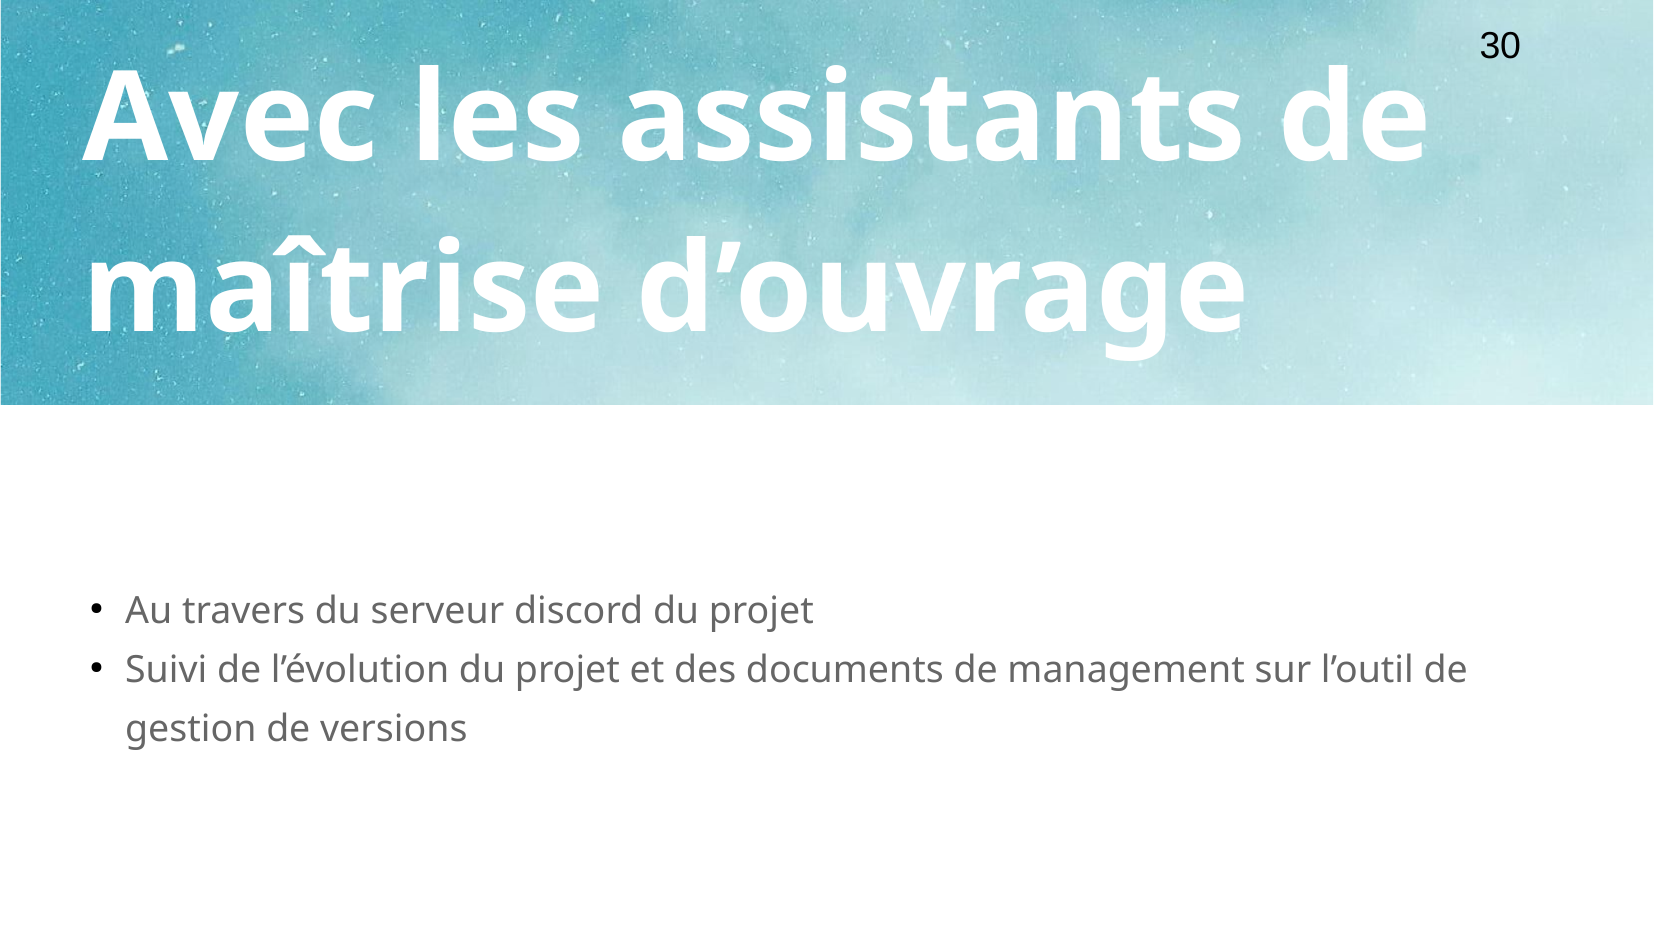

# Avec les assistants de maîtrise d’ouvrage
Au travers du serveur discord du projet
Suivi de l’évolution du projet et des documents de management sur l’outil de gestion de versions